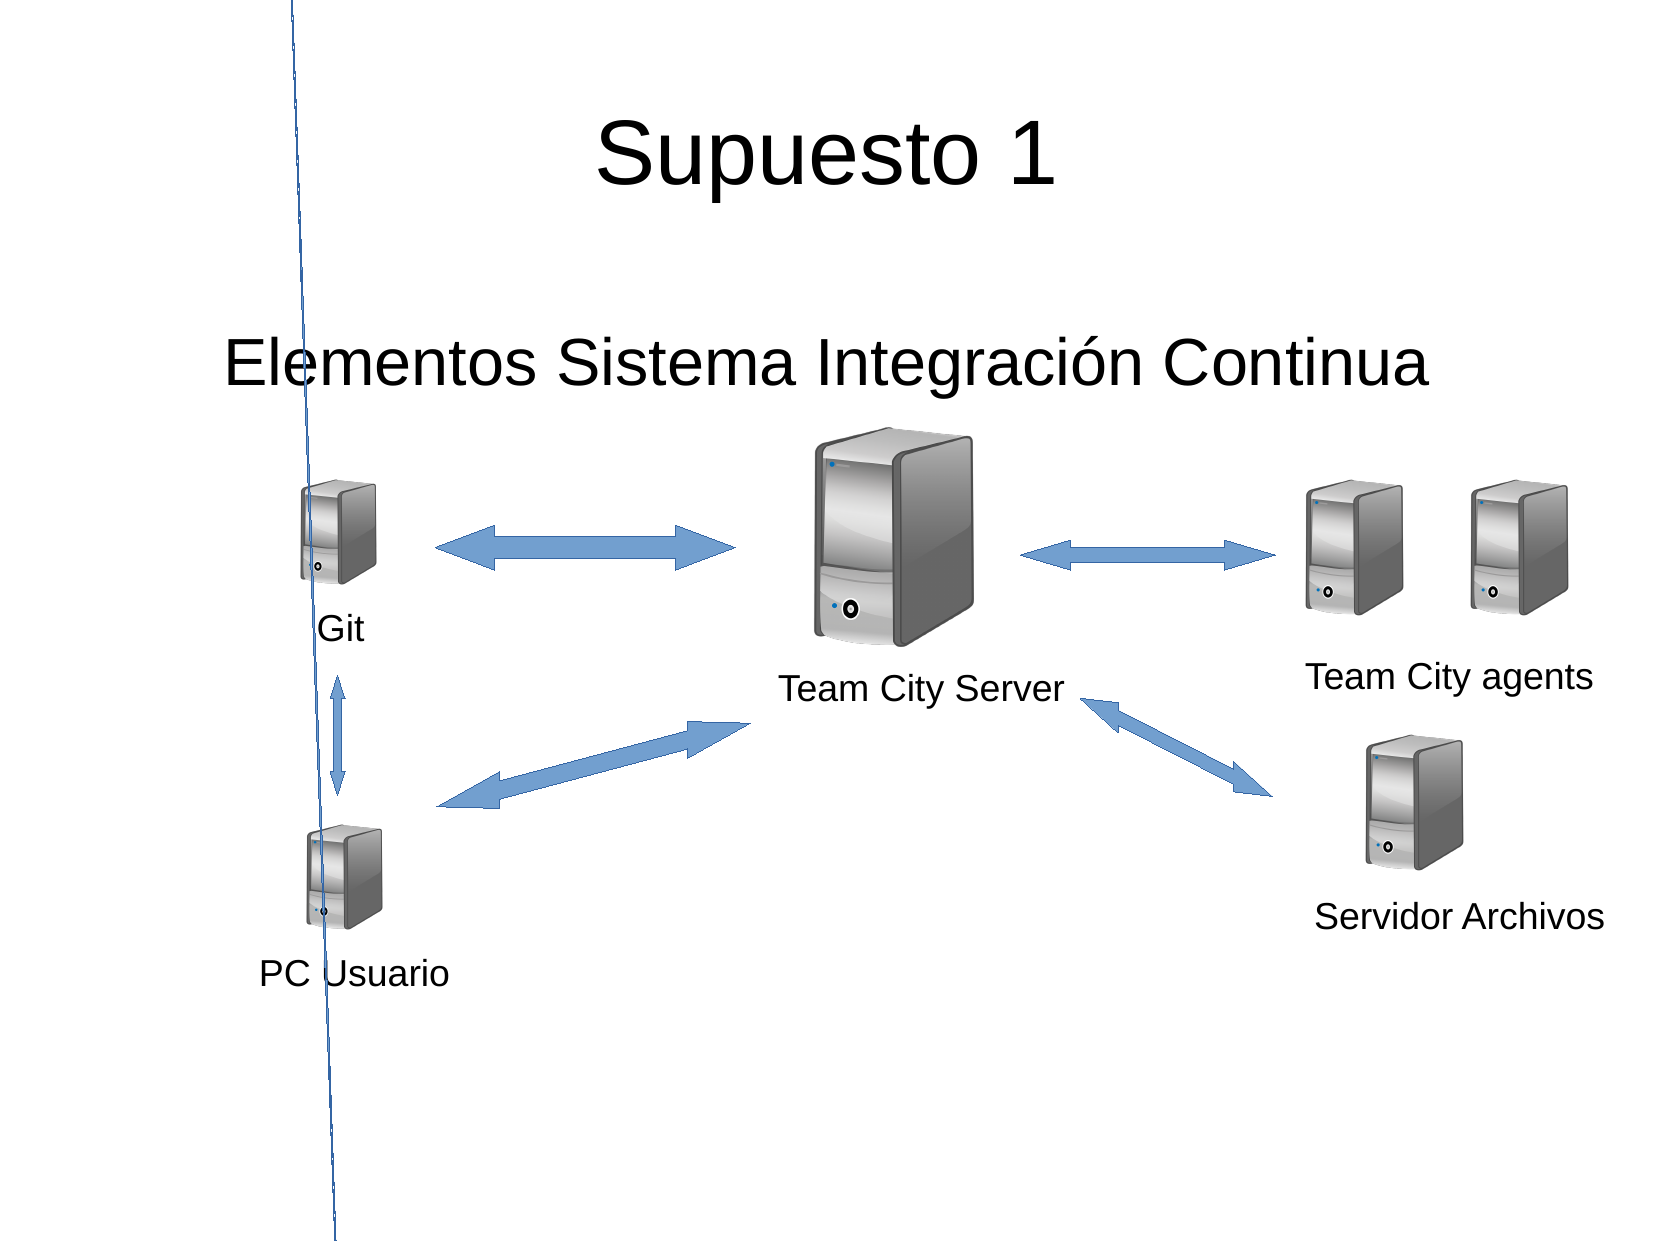

# Supuesto 1
Elementos Sistema Integración Continua
Git
Team City agents
Team City Server
Servidor Archivos
PC Usuario